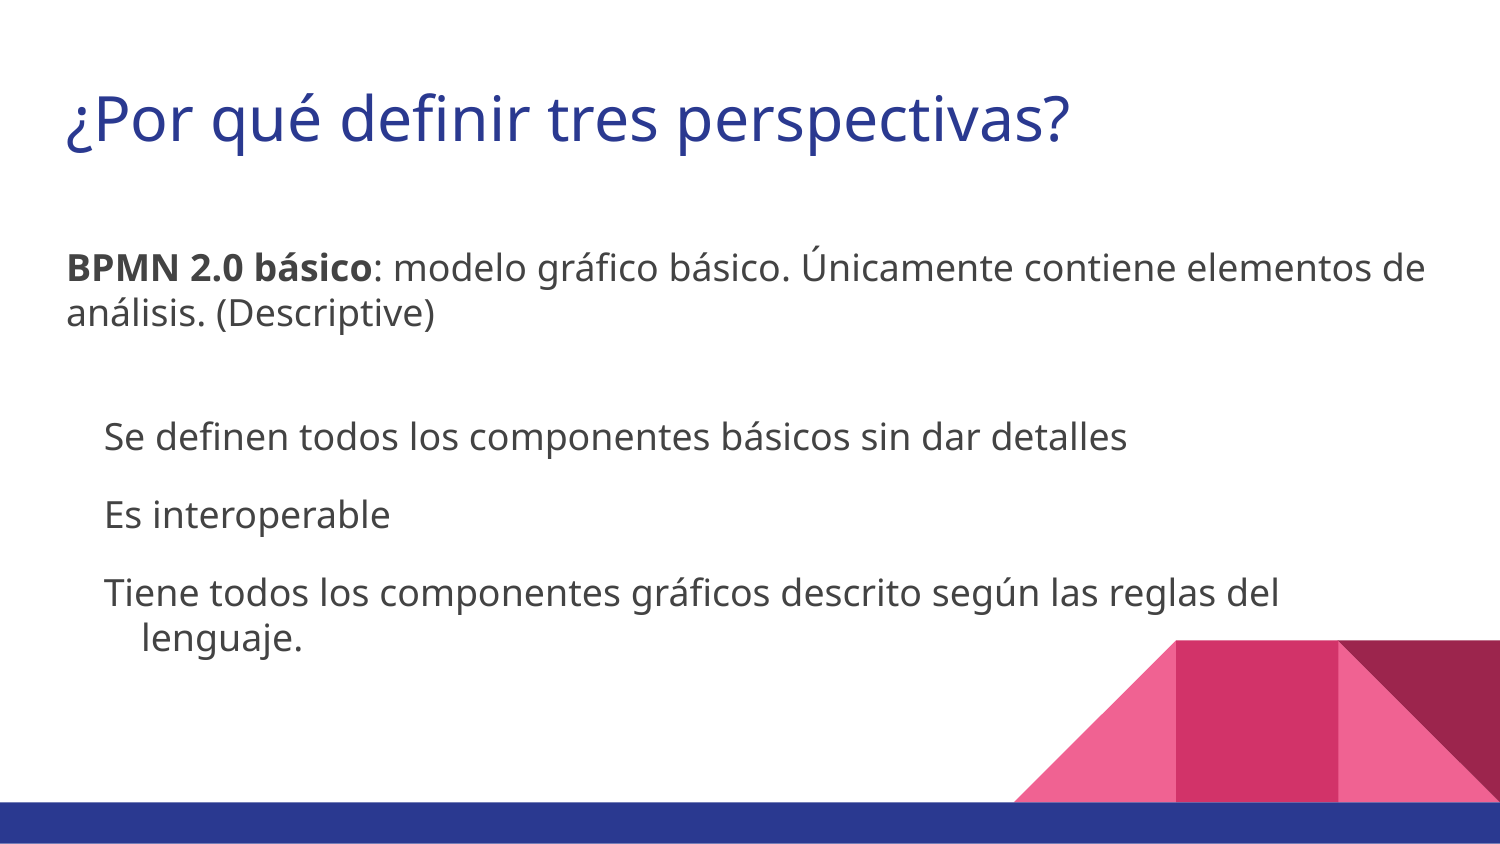

# ¿Por qué definir tres perspectivas?
BPMN 2.0 básico: modelo gráfico básico. Únicamente contiene elementos de análisis. (Descriptive)
Se definen todos los componentes básicos sin dar detalles
Es interoperable
Tiene todos los componentes gráficos descrito según las reglas del lenguaje.